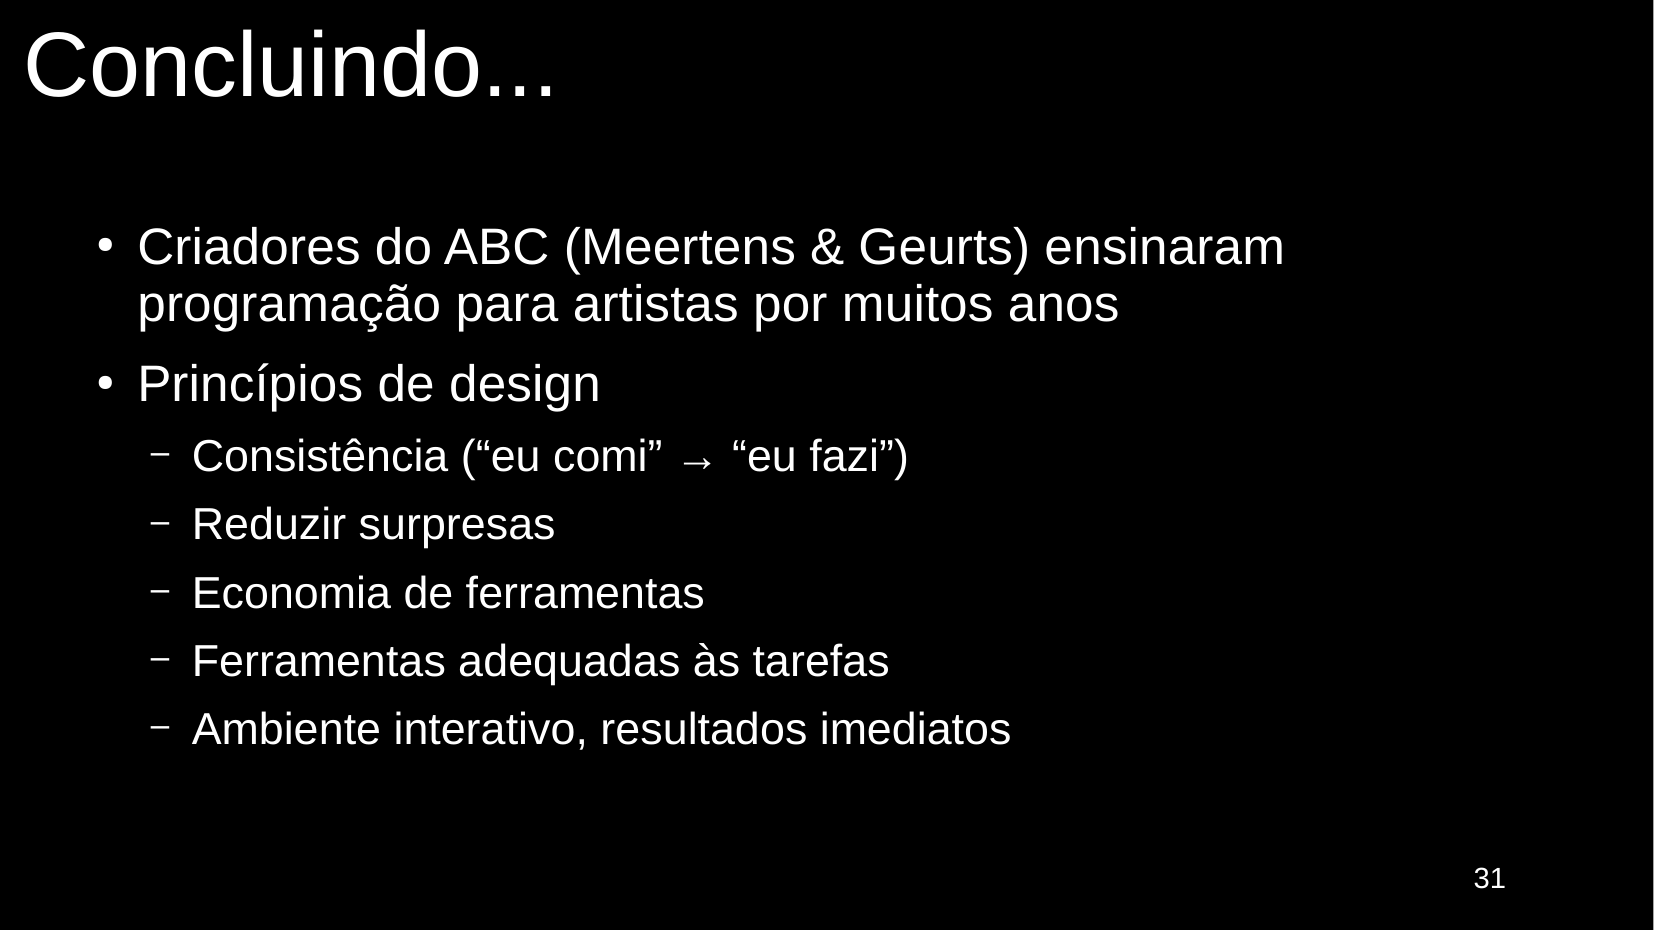

# Concluindo...
Criadores do ABC (Meertens & Geurts) ensinaram programação para artistas por muitos anos
Princípios de design
Consistência (“eu comi” → “eu fazi”)
Reduzir surpresas
Economia de ferramentas
Ferramentas adequadas às tarefas
Ambiente interativo, resultados imediatos
31